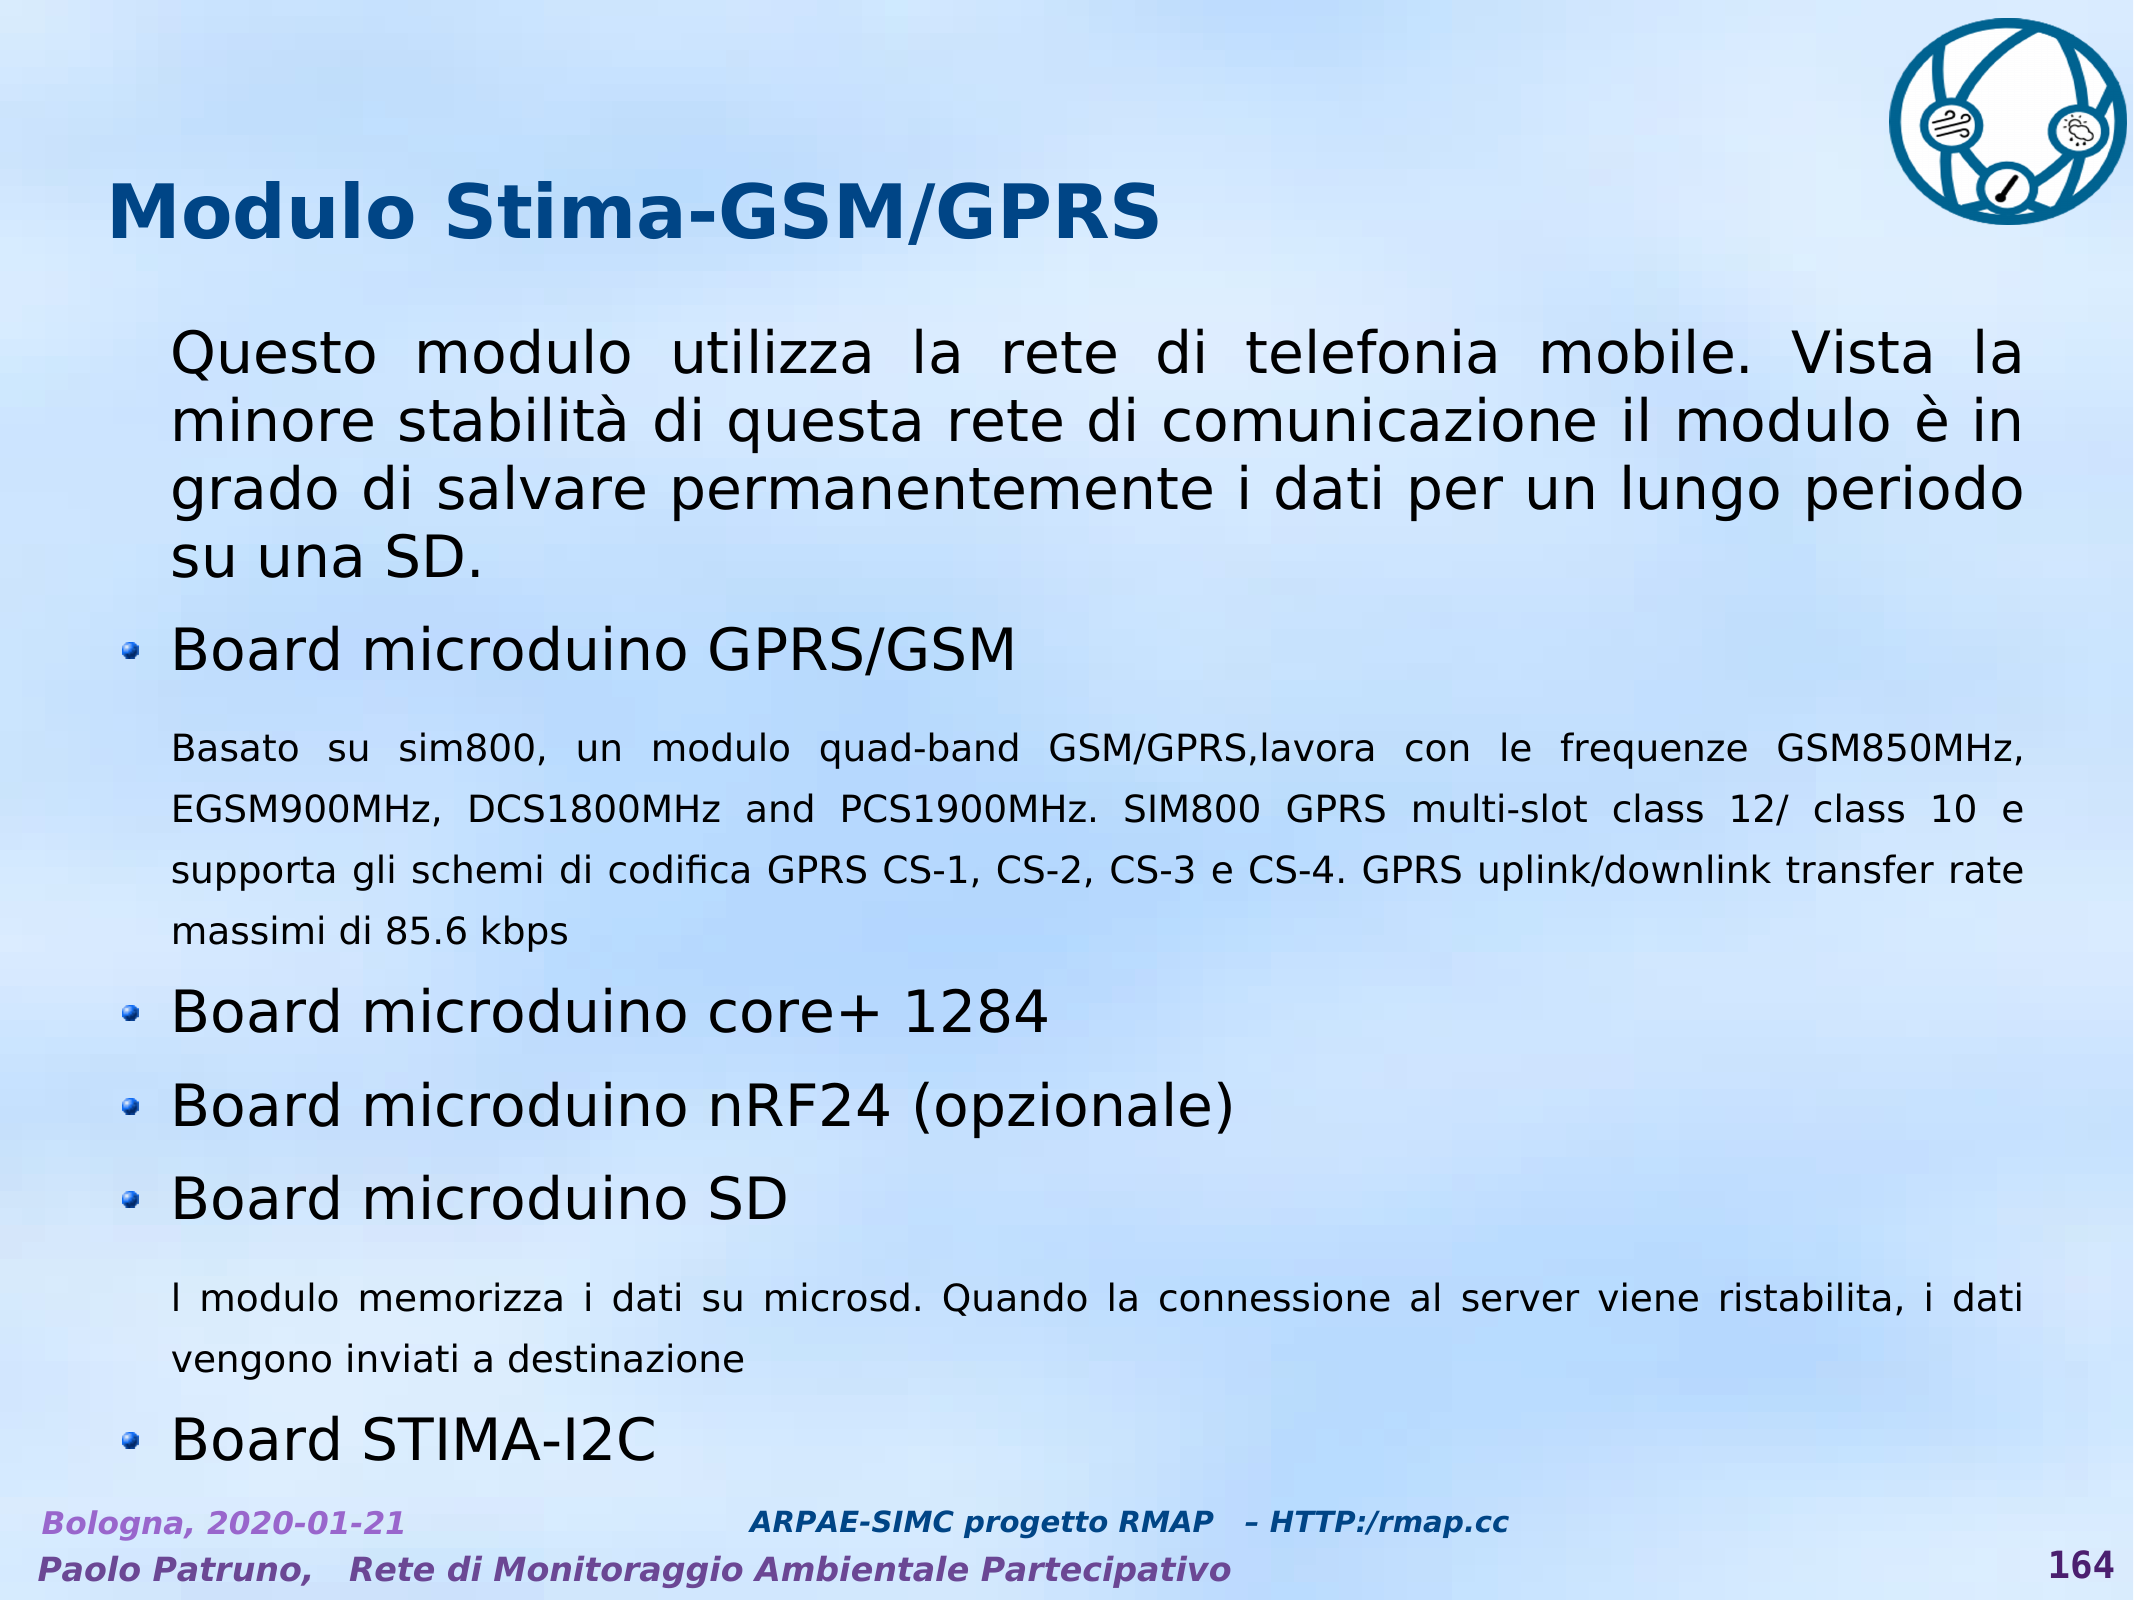

# Modulo Stima-GSM/GPRS
Questo modulo utilizza la rete di telefonia mobile. Vista la minore stabilità di questa rete di comunicazione il modulo è in grado di salvare permanentemente i dati per un lungo periodo su una SD.
Board microduino GPRS/GSM
Basato su sim800, un modulo quad-band GSM/GPRS,lavora con le frequenze GSM850MHz, EGSM900MHz, DCS1800MHz and PCS1900MHz. SIM800 GPRS multi-slot class 12/ class 10 e supporta gli schemi di codifica GPRS CS-1, CS-2, CS-3 e CS-4. GPRS uplink/downlink transfer rate massimi di 85.6 kbps
Board microduino core+ 1284
Board microduino nRF24 (opzionale)
Board microduino SD
l modulo memorizza i dati su microsd. Quando la connessione al server viene ristabilita, i dati vengono inviati a destinazione
Board STIMA-I2C